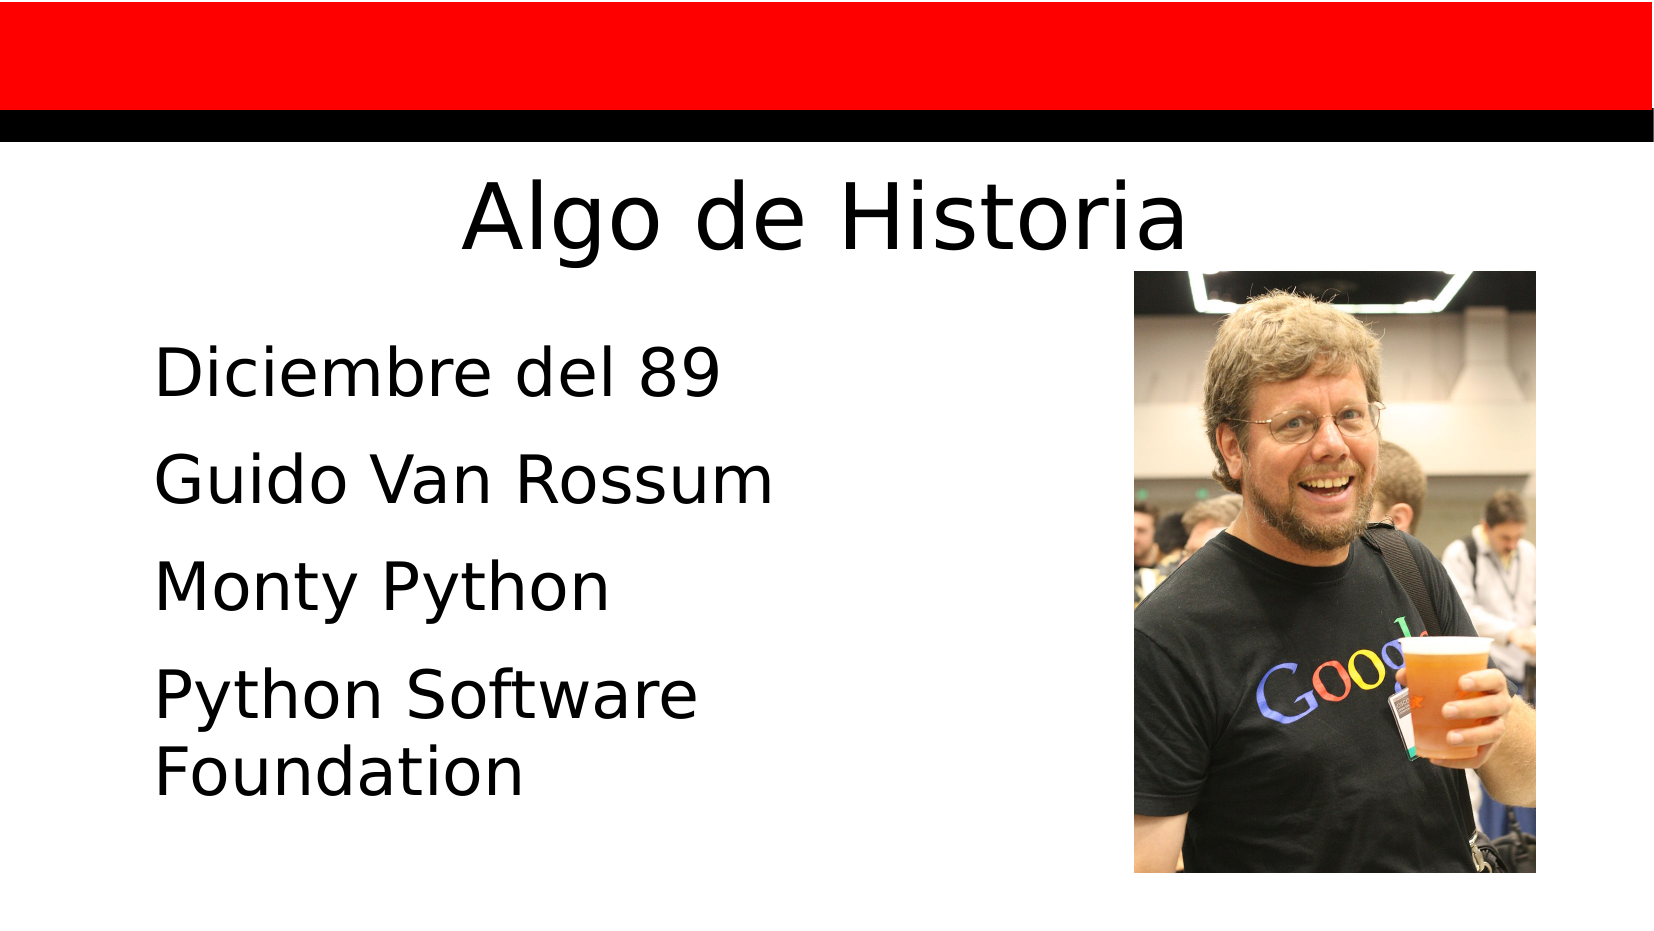

# Algo de Historia
Diciembre del 89
Guido Van Rossum
Monty Python
Python Software Foundation